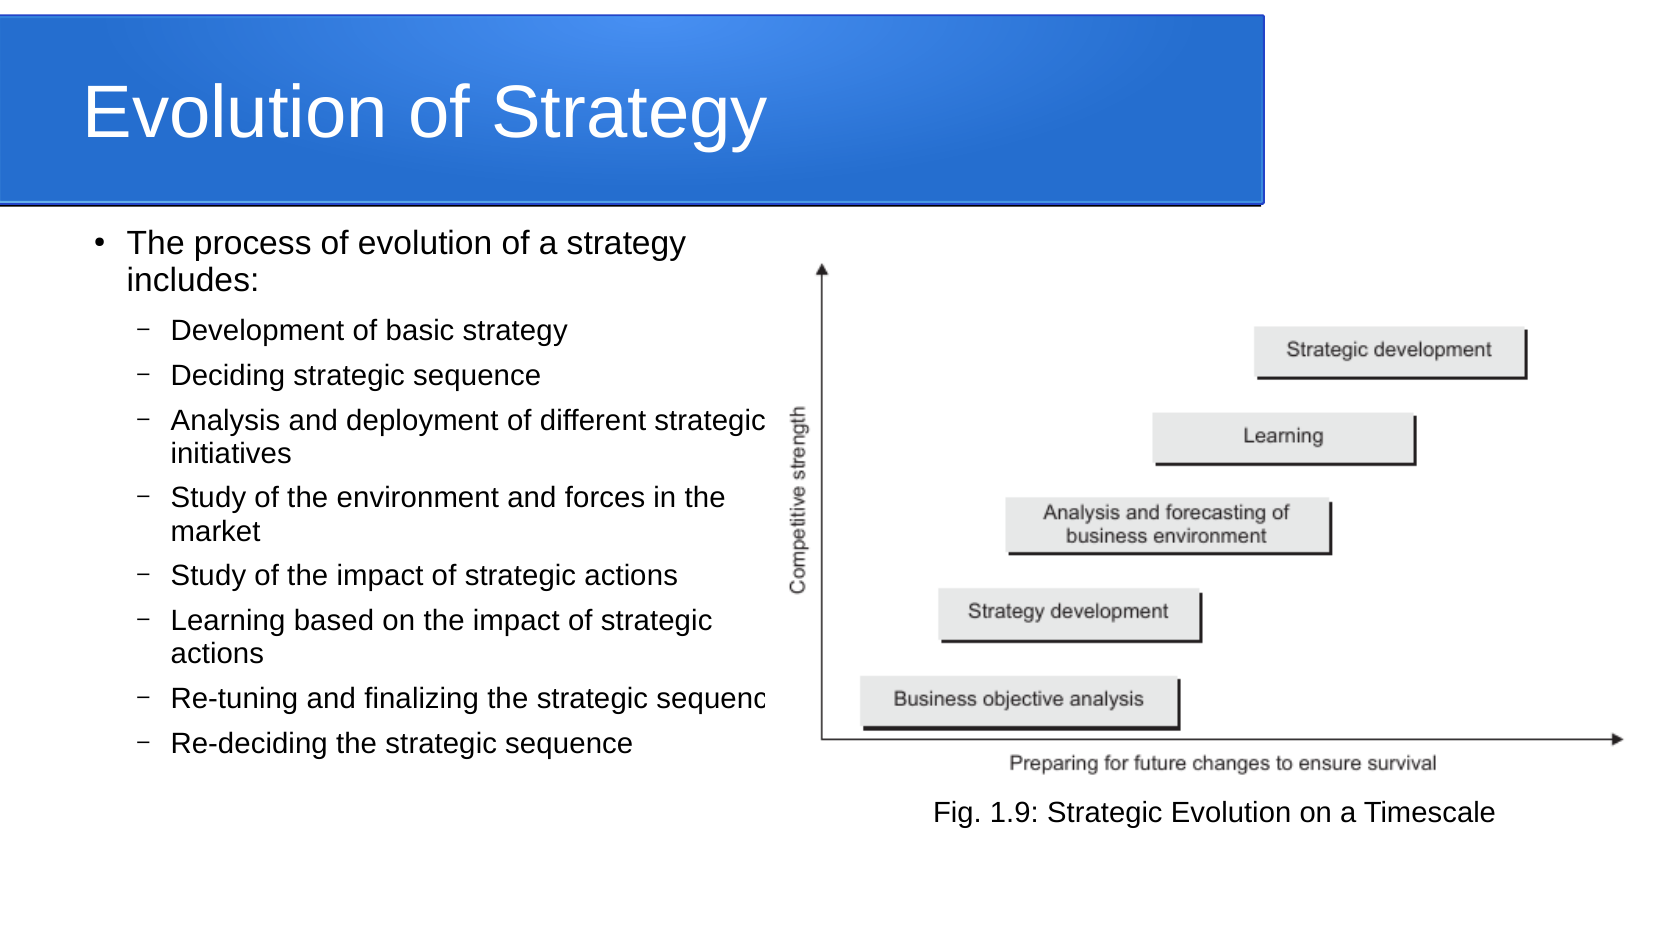

# Evolution of Strategy
The process of evolution of a strategy includes:
Development of basic strategy
Deciding strategic sequence
Analysis and deployment of different strategic initiatives
Study of the environment and forces in the market
Study of the impact of strategic actions
Learning based on the impact of strategic actions
Re-tuning and finalizing the strategic sequence
Re-deciding the strategic sequence
Fig. 1.9: Strategic Evolution on a Timescale